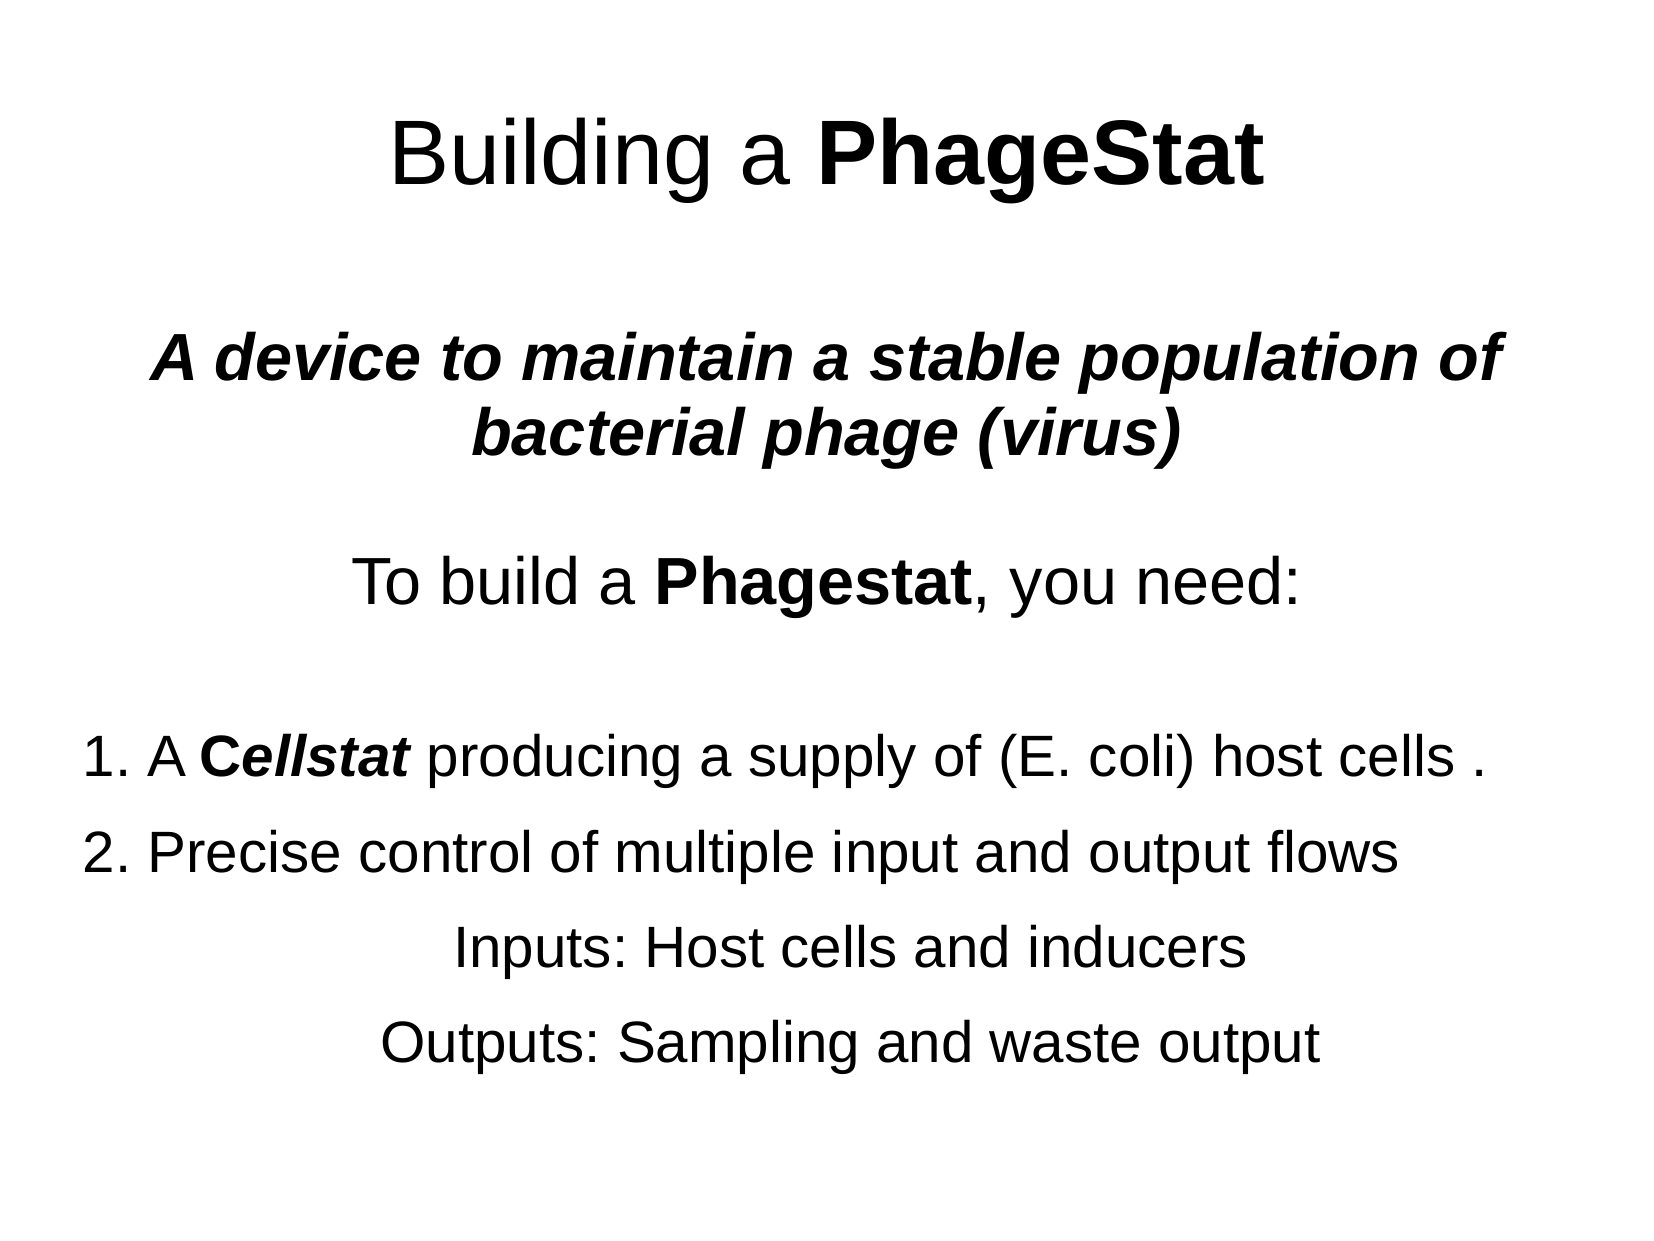

# Building a PhageStat
A device to maintain a stable population of bacterial phage (virus)
To build a Phagestat, you need:
 A Cellstat producing a supply of (E. coli) host cells .
 Precise control of multiple input and output flows
Inputs: Host cells and inducers
Outputs: Sampling and waste output